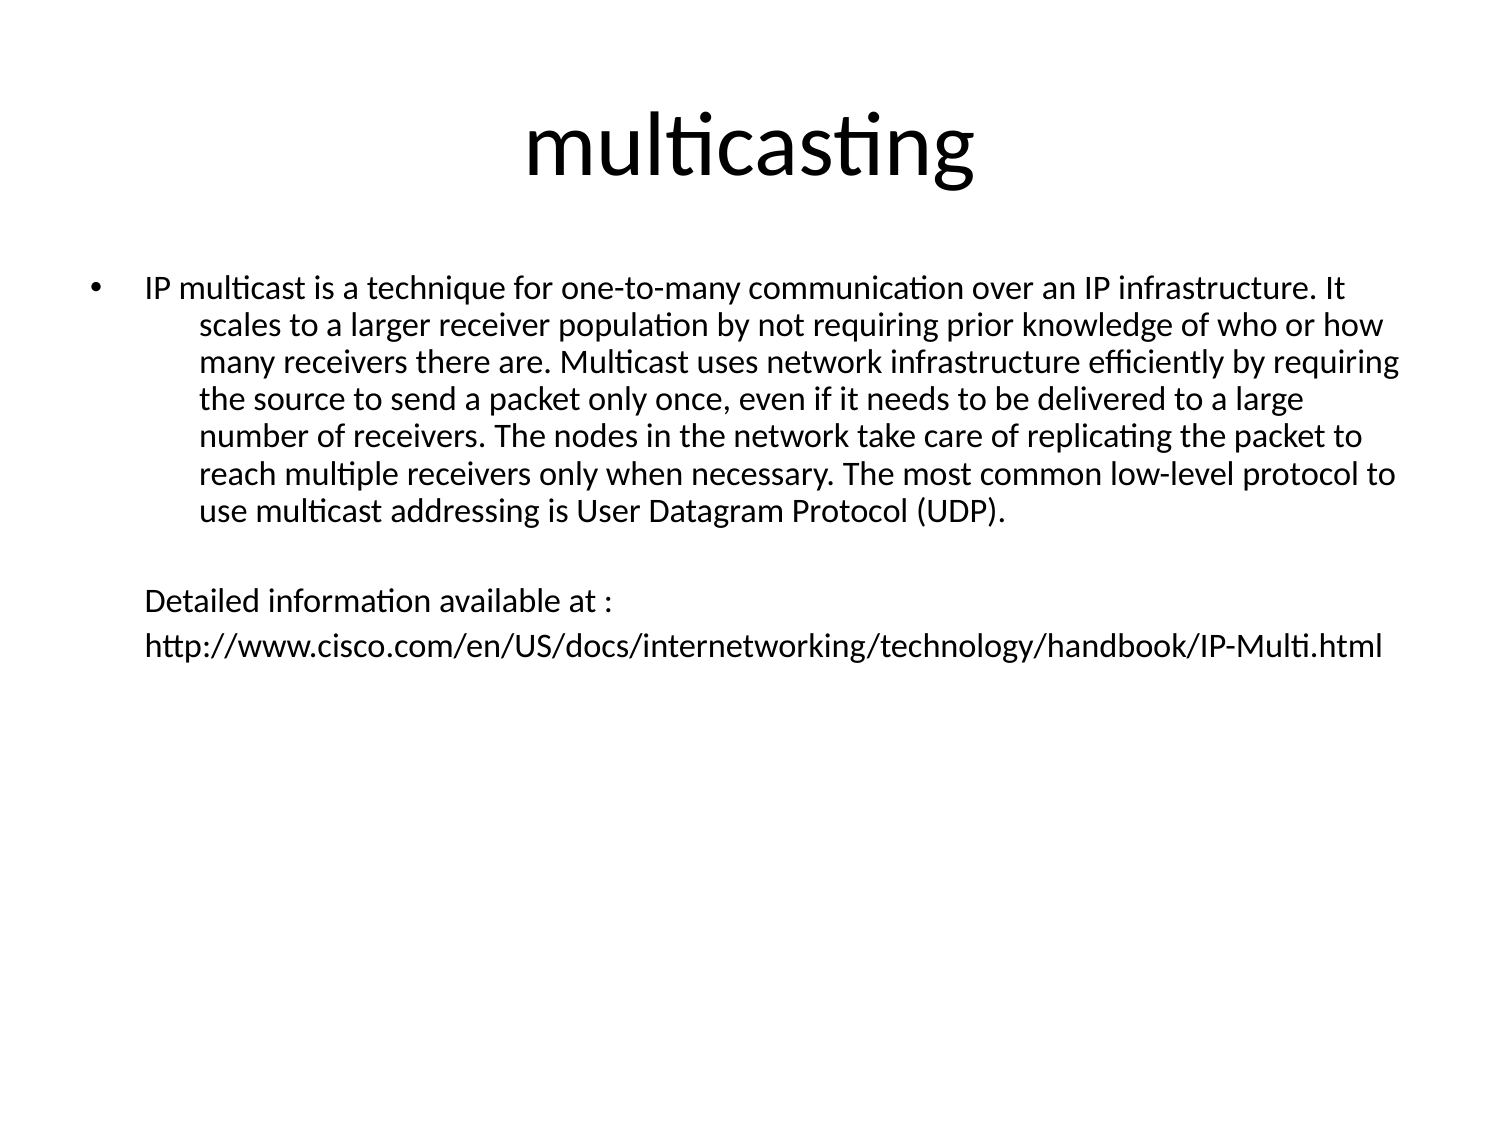

# multicasting
IP multicast is a technique for one-to-many communication over an IP infrastructure. It scales to a larger receiver population by not requiring prior knowledge of who or how many receivers there are. Multicast uses network infrastructure efficiently by requiring the source to send a packet only once, even if it needs to be delivered to a large number of receivers. The nodes in the network take care of replicating the packet to reach multiple receivers only when necessary. The most common low-level protocol to use multicast addressing is User Datagram Protocol (UDP).
Detailed information available at :
http://www.cisco.com/en/US/docs/internetworking/technology/handbook/IP-Multi.html